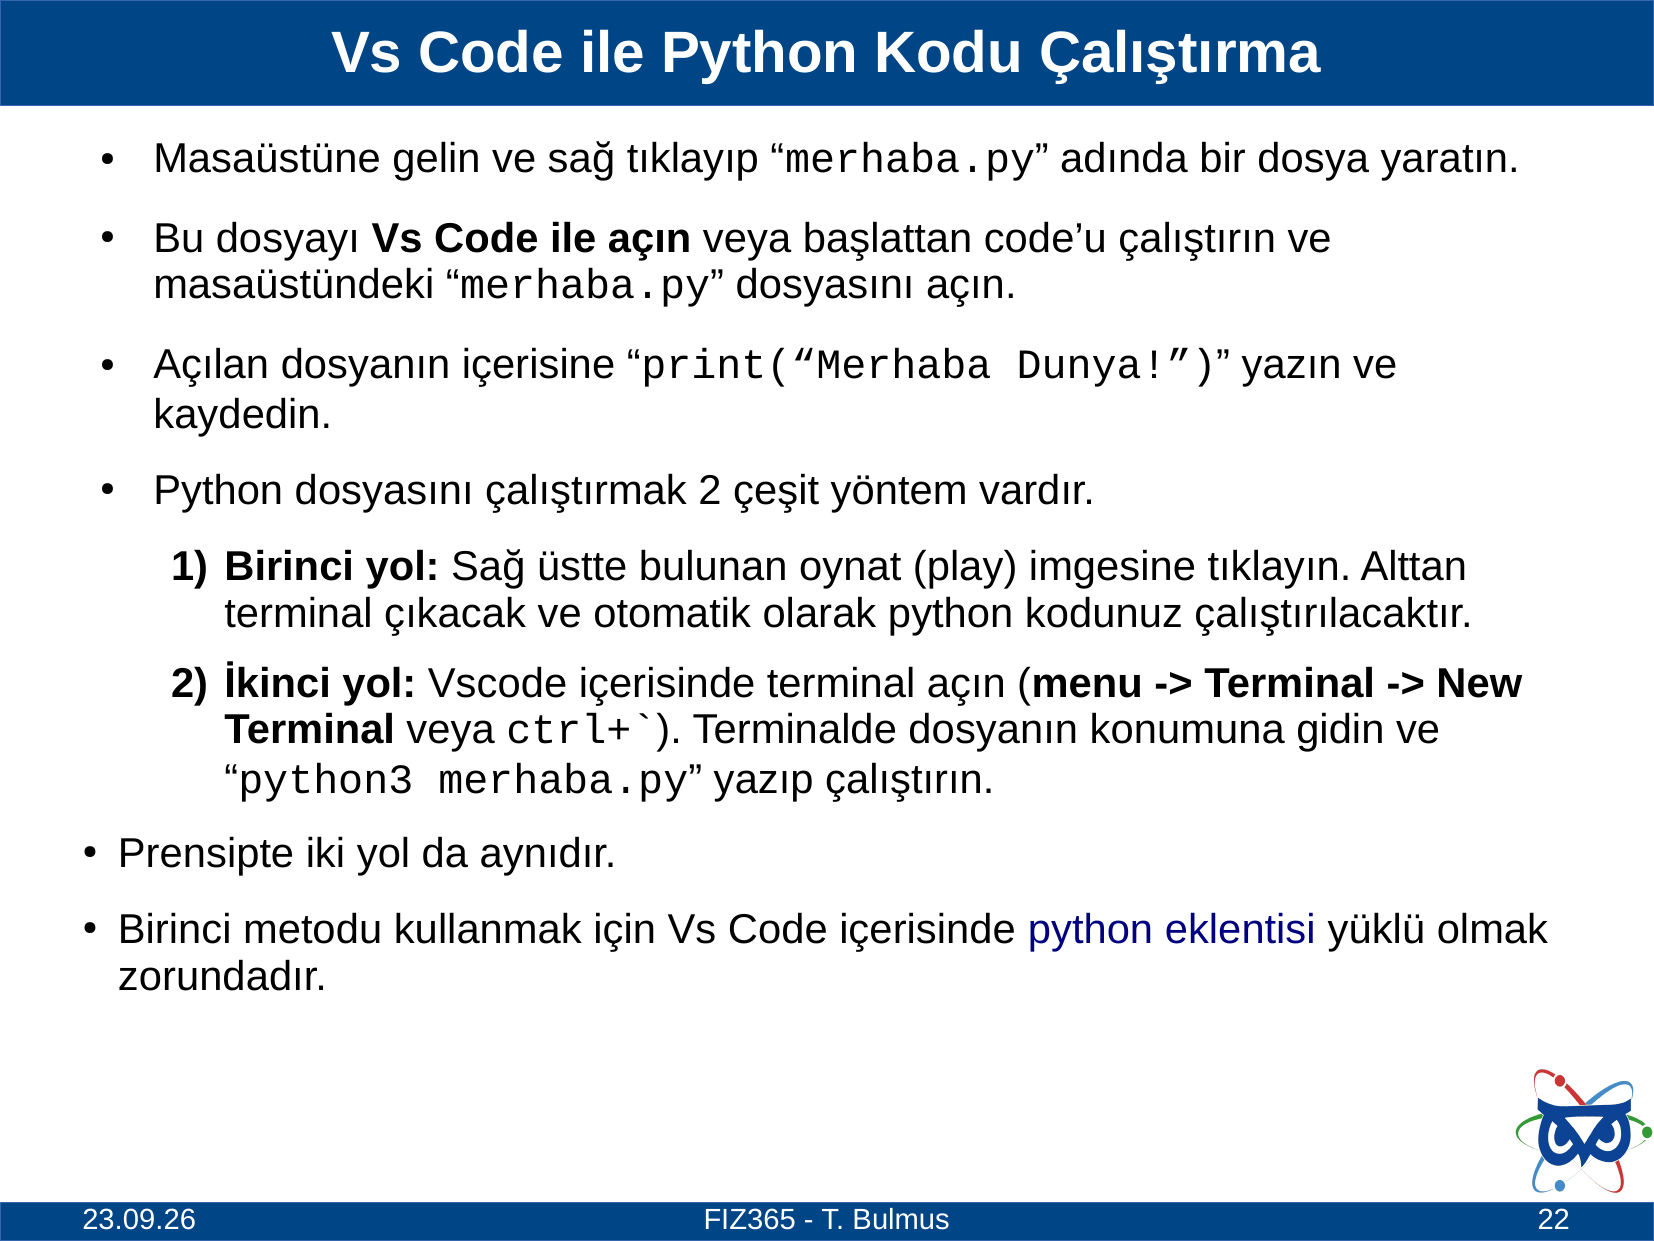

# Vs Code ile Python Kodu Çalıştırma
Masaüstüne gelin ve sağ tıklayıp “merhaba.py” adında bir dosya yaratın.
Bu dosyayı Vs Code ile açın veya başlattan code’u çalıştırın ve masaüstündeki “merhaba.py” dosyasını açın.
Açılan dosyanın içerisine “print(“Merhaba Dunya!”)” yazın ve kaydedin.
Python dosyasını çalıştırmak 2 çeşit yöntem vardır.
Birinci yol: Sağ üstte bulunan oynat (play) imgesine tıklayın. Alttan terminal çıkacak ve otomatik olarak python kodunuz çalıştırılacaktır.
İkinci yol: Vscode içerisinde terminal açın (menu -> Terminal -> New Terminal veya ctrl+`). Terminalde dosyanın konumuna gidin ve “python3 merhaba.py” yazıp çalıştırın.
Prensipte iki yol da aynıdır.
Birinci metodu kullanmak için Vs Code içerisinde python eklentisi yüklü olmak zorundadır.
FIZ365 - T. Bulmus
22